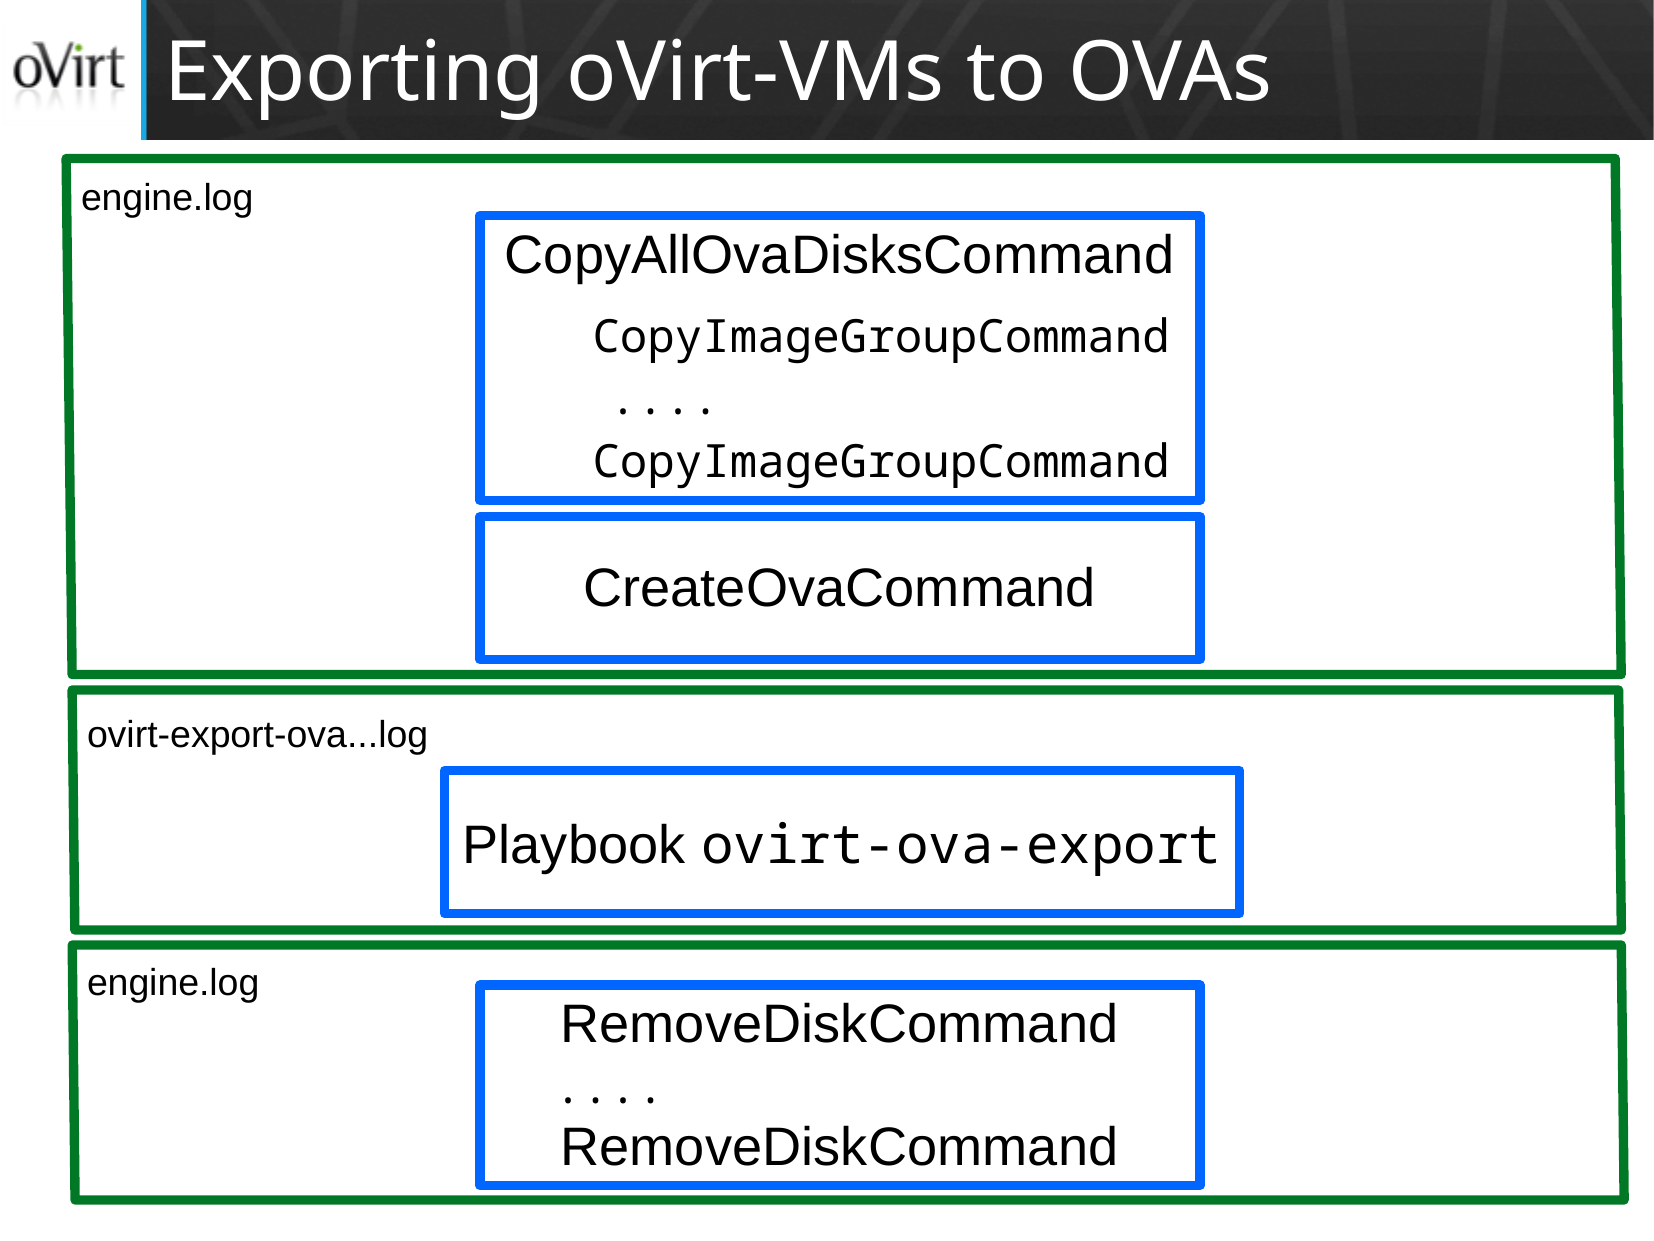

# Exporting oVirt-VMs to OVAs
engine.log
CopyAllOvaDisksCommand
 CopyImageGroupCommand
 ....
 CopyImageGroupCommand
CreateOvaCommand
ovirt-export-ova...log
Playbook ovirt-ova-export
engine.log
RemoveDiskCommand
 ....
RemoveDiskCommand